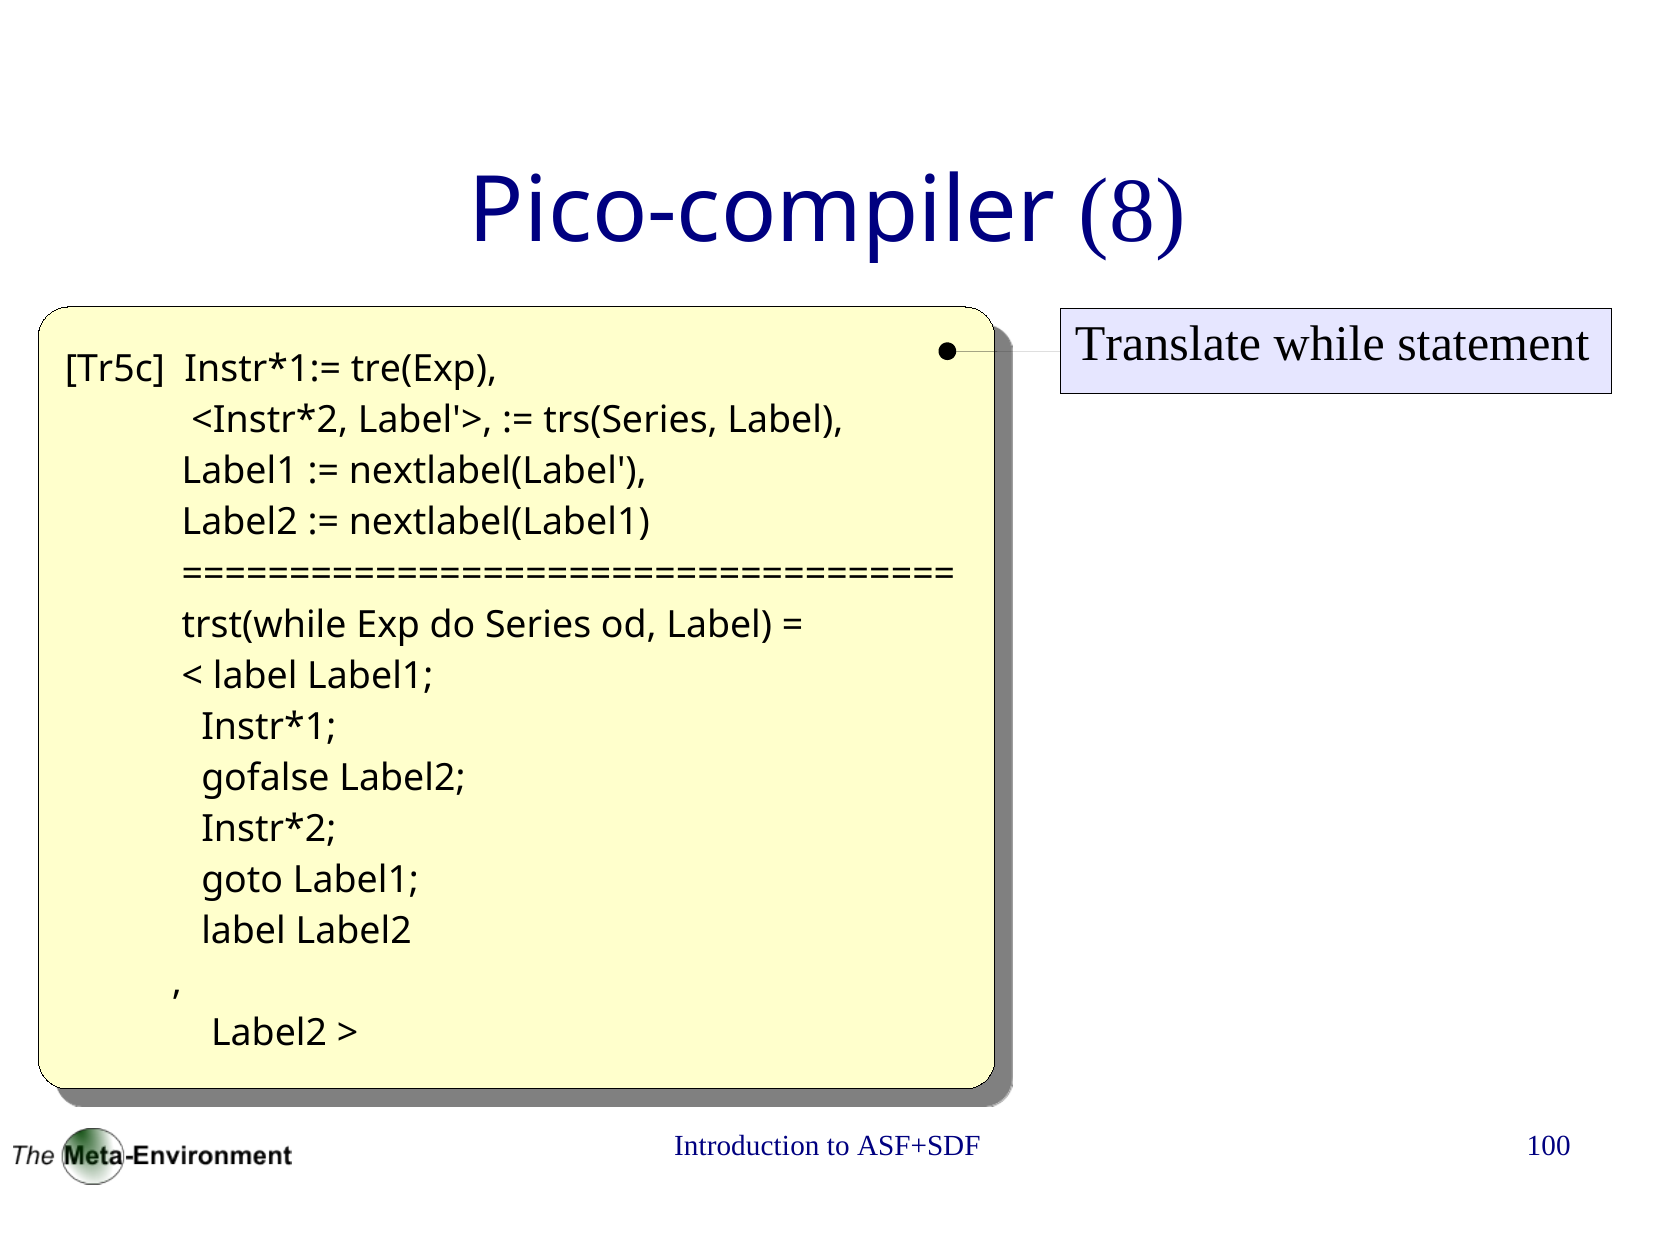

# Pico-compiler (8)
[Tr5c] Instr*1:= tre(Exp),
 <Instr*2, Label'>, := trs(Series, Label),
 Label1 := nextlabel(Label'),
 Label2 := nextlabel(Label1)
 ====================================
 trst(while Exp do Series od, Label) =
 < label Label1;
 Instr*1;
 gofalse Label2;
 Instr*2;
 goto Label1;
 label Label2
 ,
 Label2 >
100